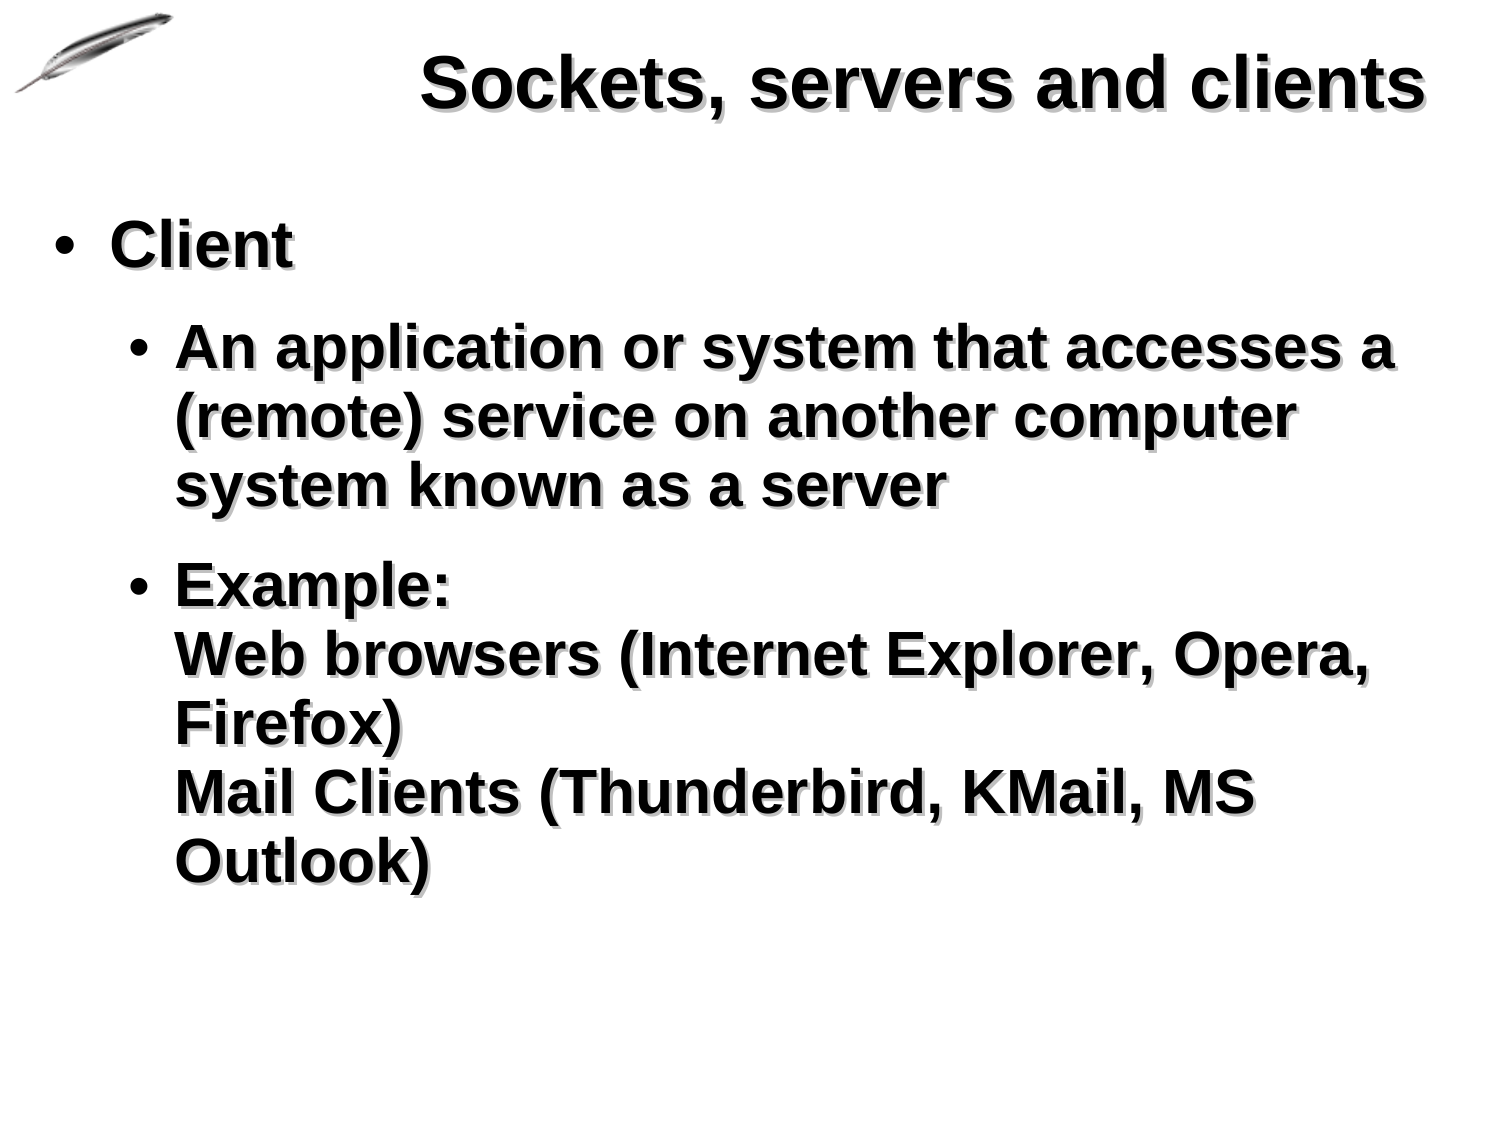

# Sockets, servers and clients
Client
An application or system that accesses a (remote) service on another computer system known as a server
Example:
Web browsers (Internet Explorer, Opera, Firefox)
Mail Clients (Thunderbird, KMail, MS Outlook)